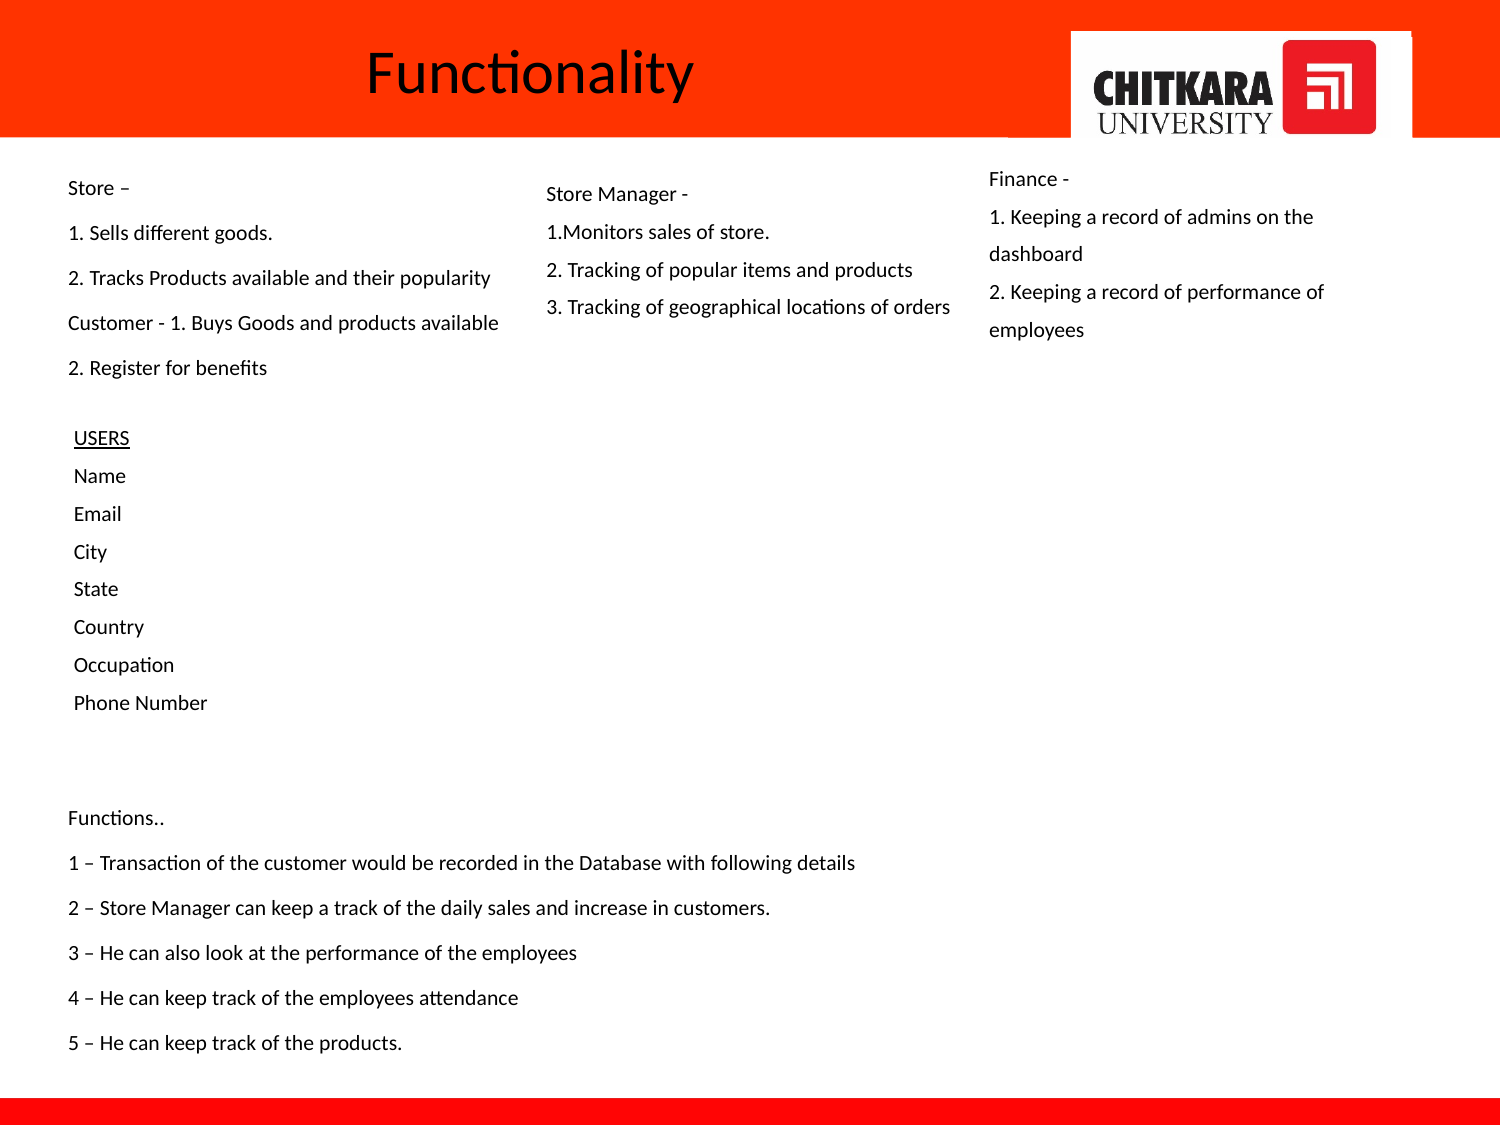

# Functionality
Store –
1. Sells different goods.
2. Tracks Products available and their popularity
Customer - 1. Buys Goods and products available
2. Register for benefits
Functions..
1 – Transaction of the customer would be recorded in the Database with following details
2 – Store Manager can keep a track of the daily sales and increase in customers.
3 – He can also look at the performance of the employees
4 – He can keep track of the employees attendance
5 – He can keep track of the products.
Finance -
1. Keeping a record of admins on the dashboard
2. Keeping a record of performance of employees
Store Manager -
1.Monitors sales of store.
2. Tracking of popular items and products
3. Tracking of geographical locations of orders
USERS
Name
Email
City
State
Country
Occupation
Phone Number